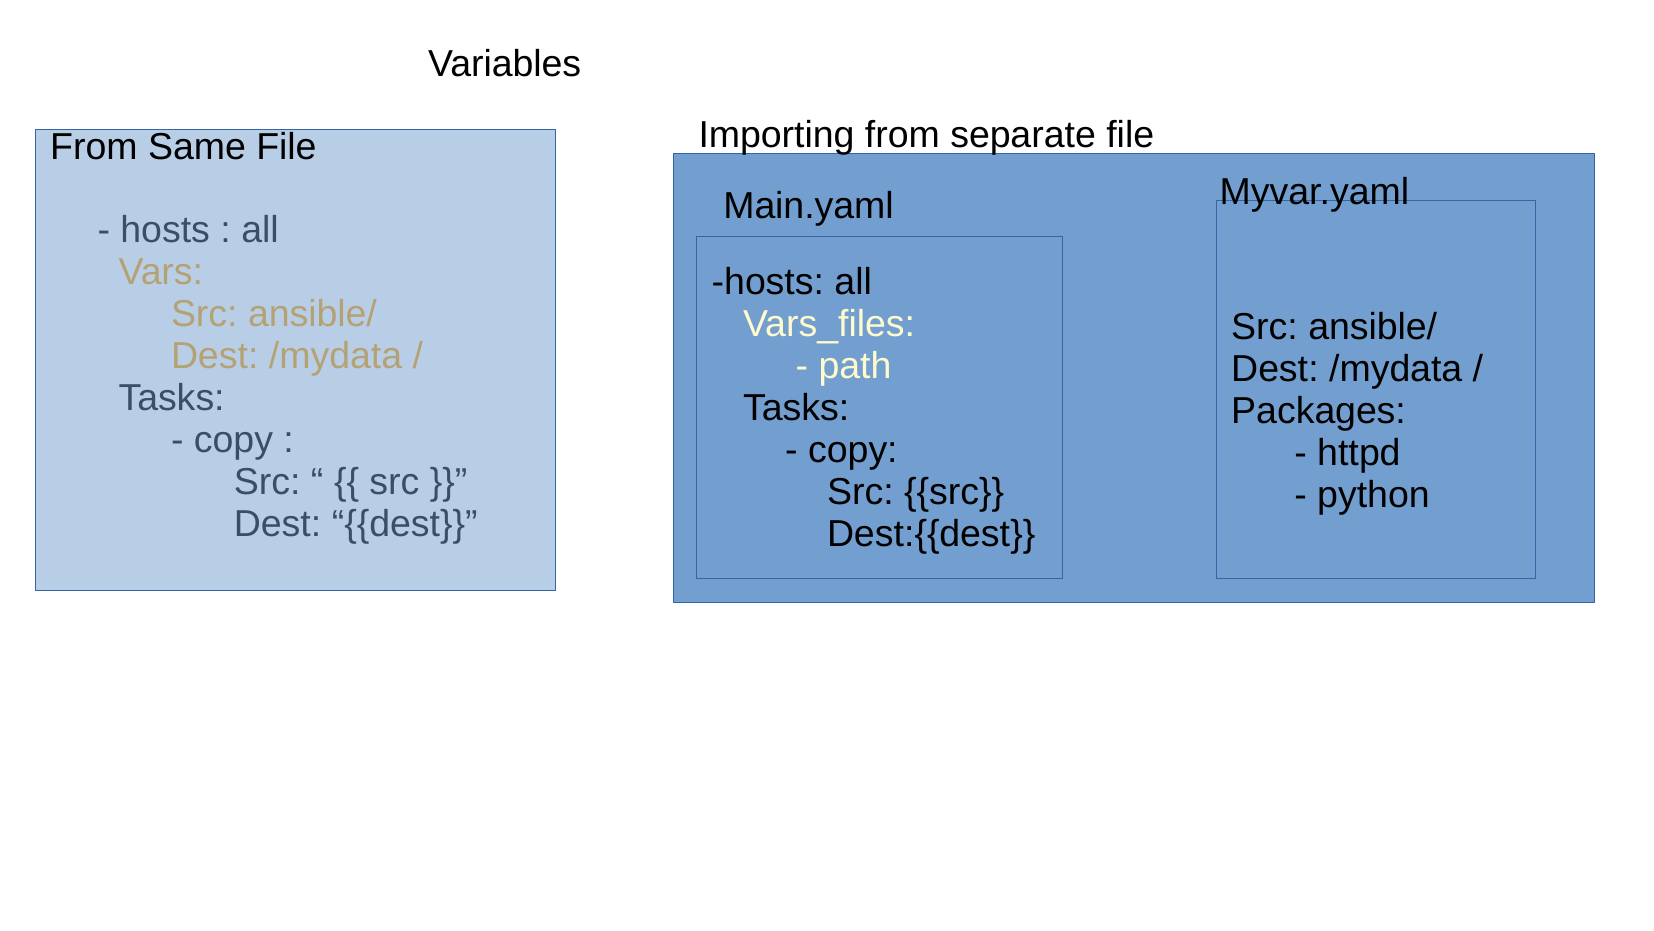

Variables
 Importing from separate file
From Same File
Myvar.yaml
Main.yaml
- hosts : all
 Vars:
 Src: ansible/
 Dest: /mydata /
 Tasks:
 - copy :
 Src: “ {{ src }}”
 Dest: “{{dest}}”
Src: ansible/
Dest: /mydata /
Packages:
 - httpd
 - python
-hosts: all
 Vars_files:
 - path
 Tasks:
 - copy:
 Src: {{src}}
 Dest:{{dest}}